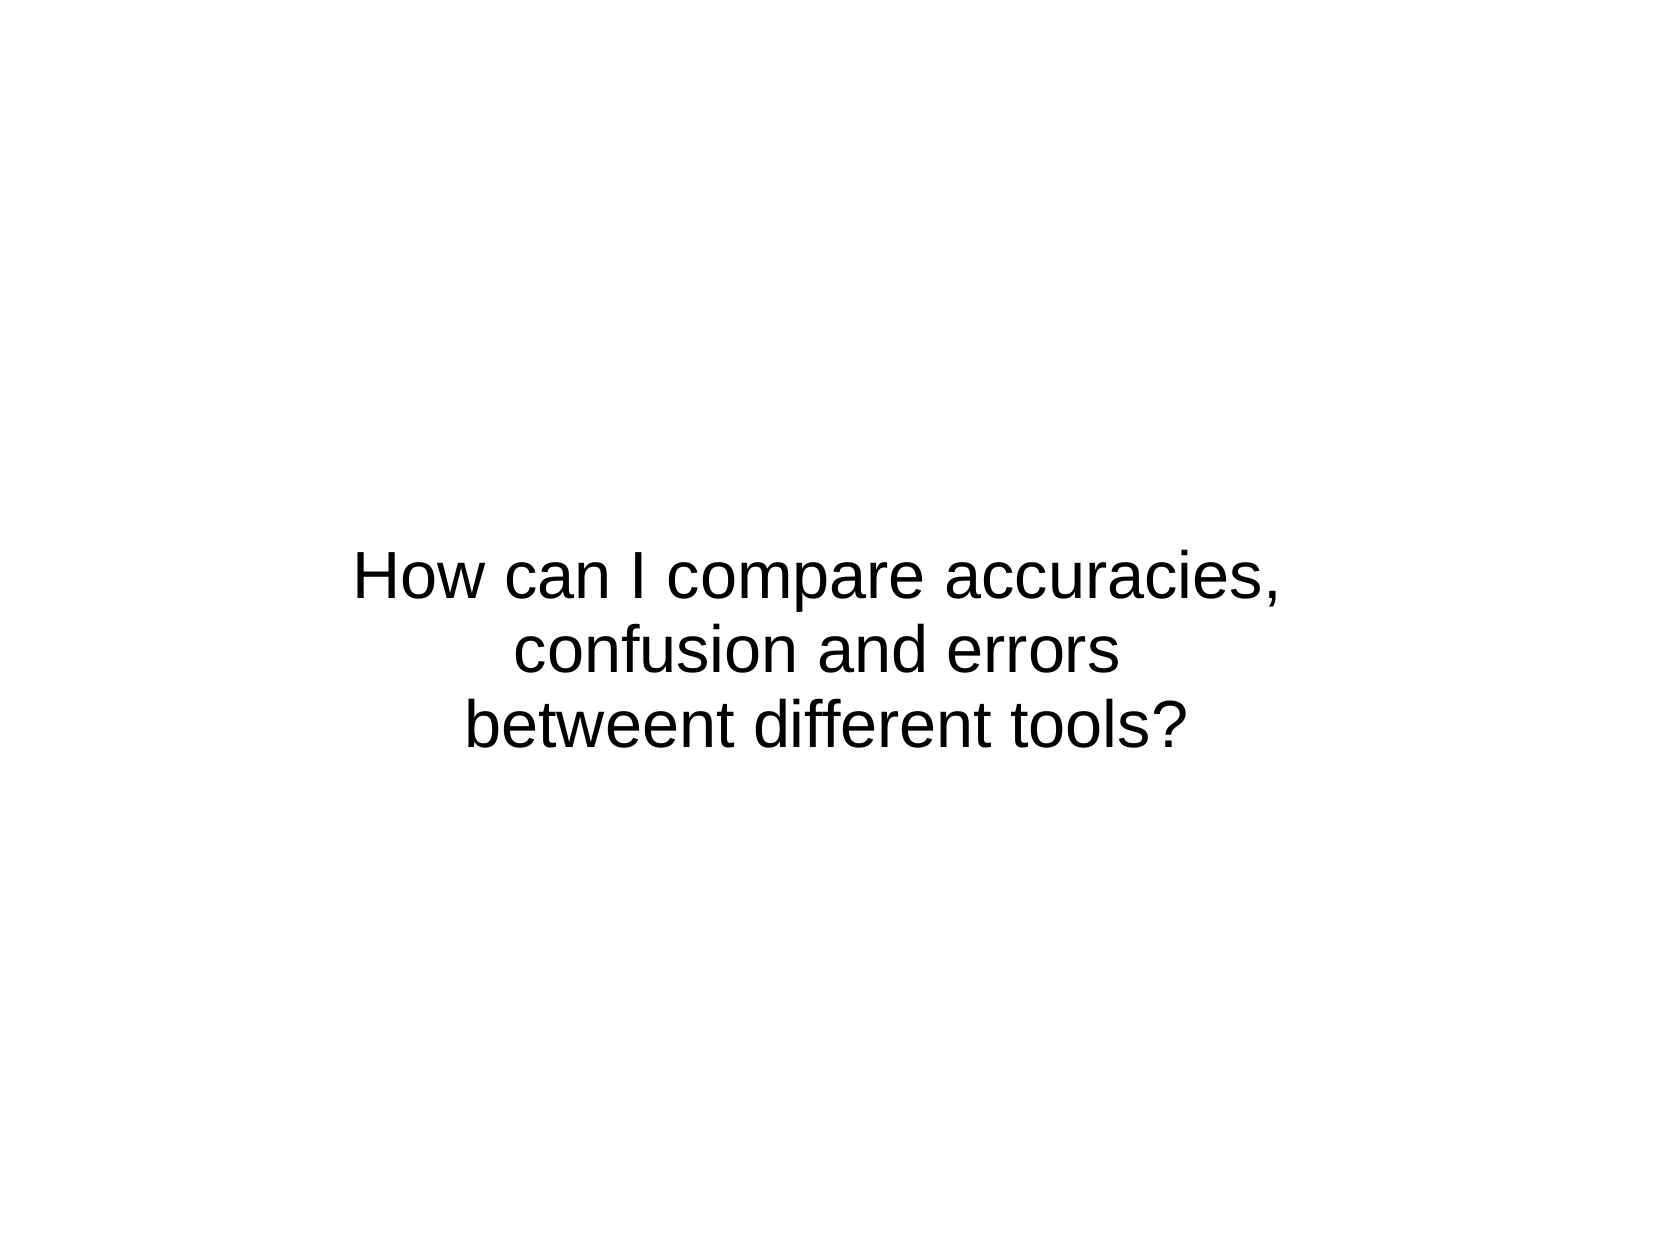

#
How can I compare accuracies,
confusion and errors
betweent different tools?